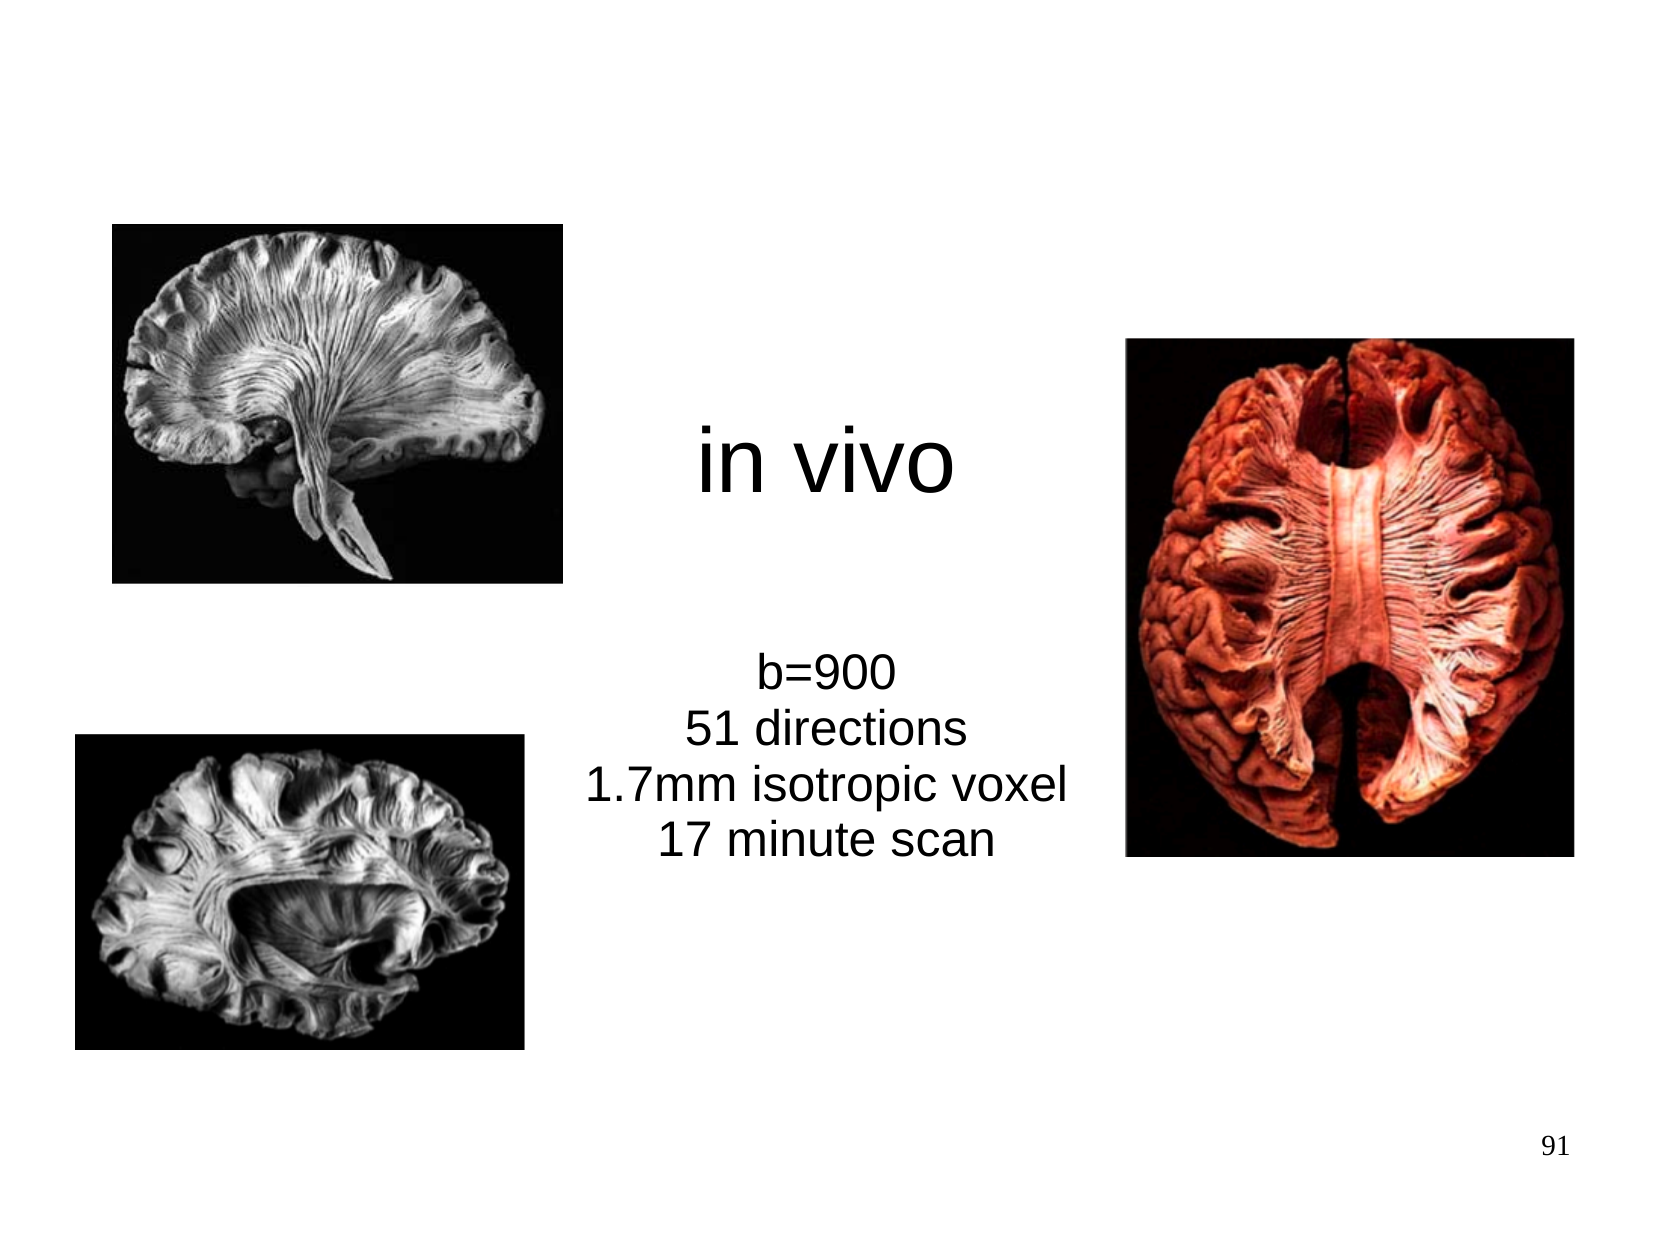

# in vivo
b=900
51 directions
1.7mm isotropic voxel
17 minute scan
91